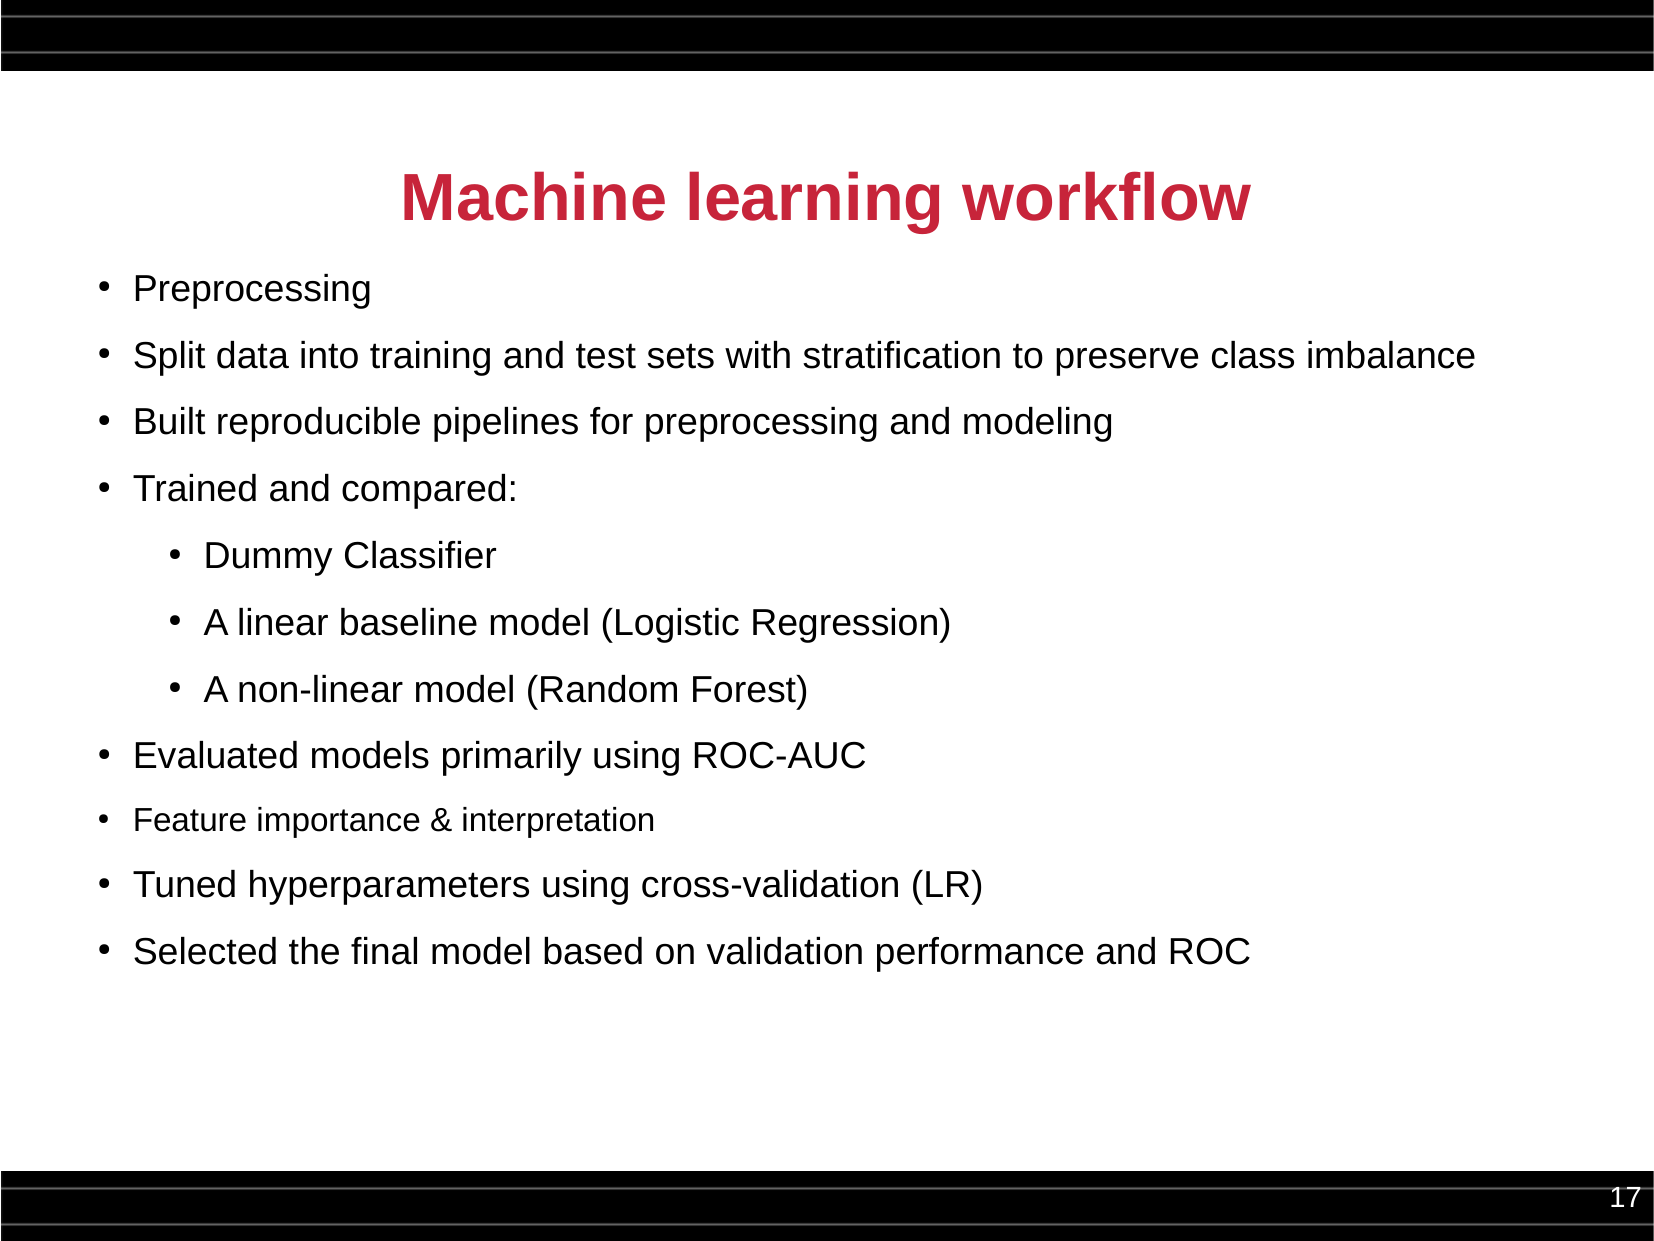

# Machine learning workflow
Preprocessing
Split data into training and test sets with stratification to preserve class imbalance
Built reproducible pipelines for preprocessing and modeling
Trained and compared:
Dummy Classifier
A linear baseline model (Logistic Regression)
A non-linear model (Random Forest)
Evaluated models primarily using ROC-AUC
Feature importance & interpretation
Tuned hyperparameters using cross-validation (LR)
Selected the final model based on validation performance and ROC